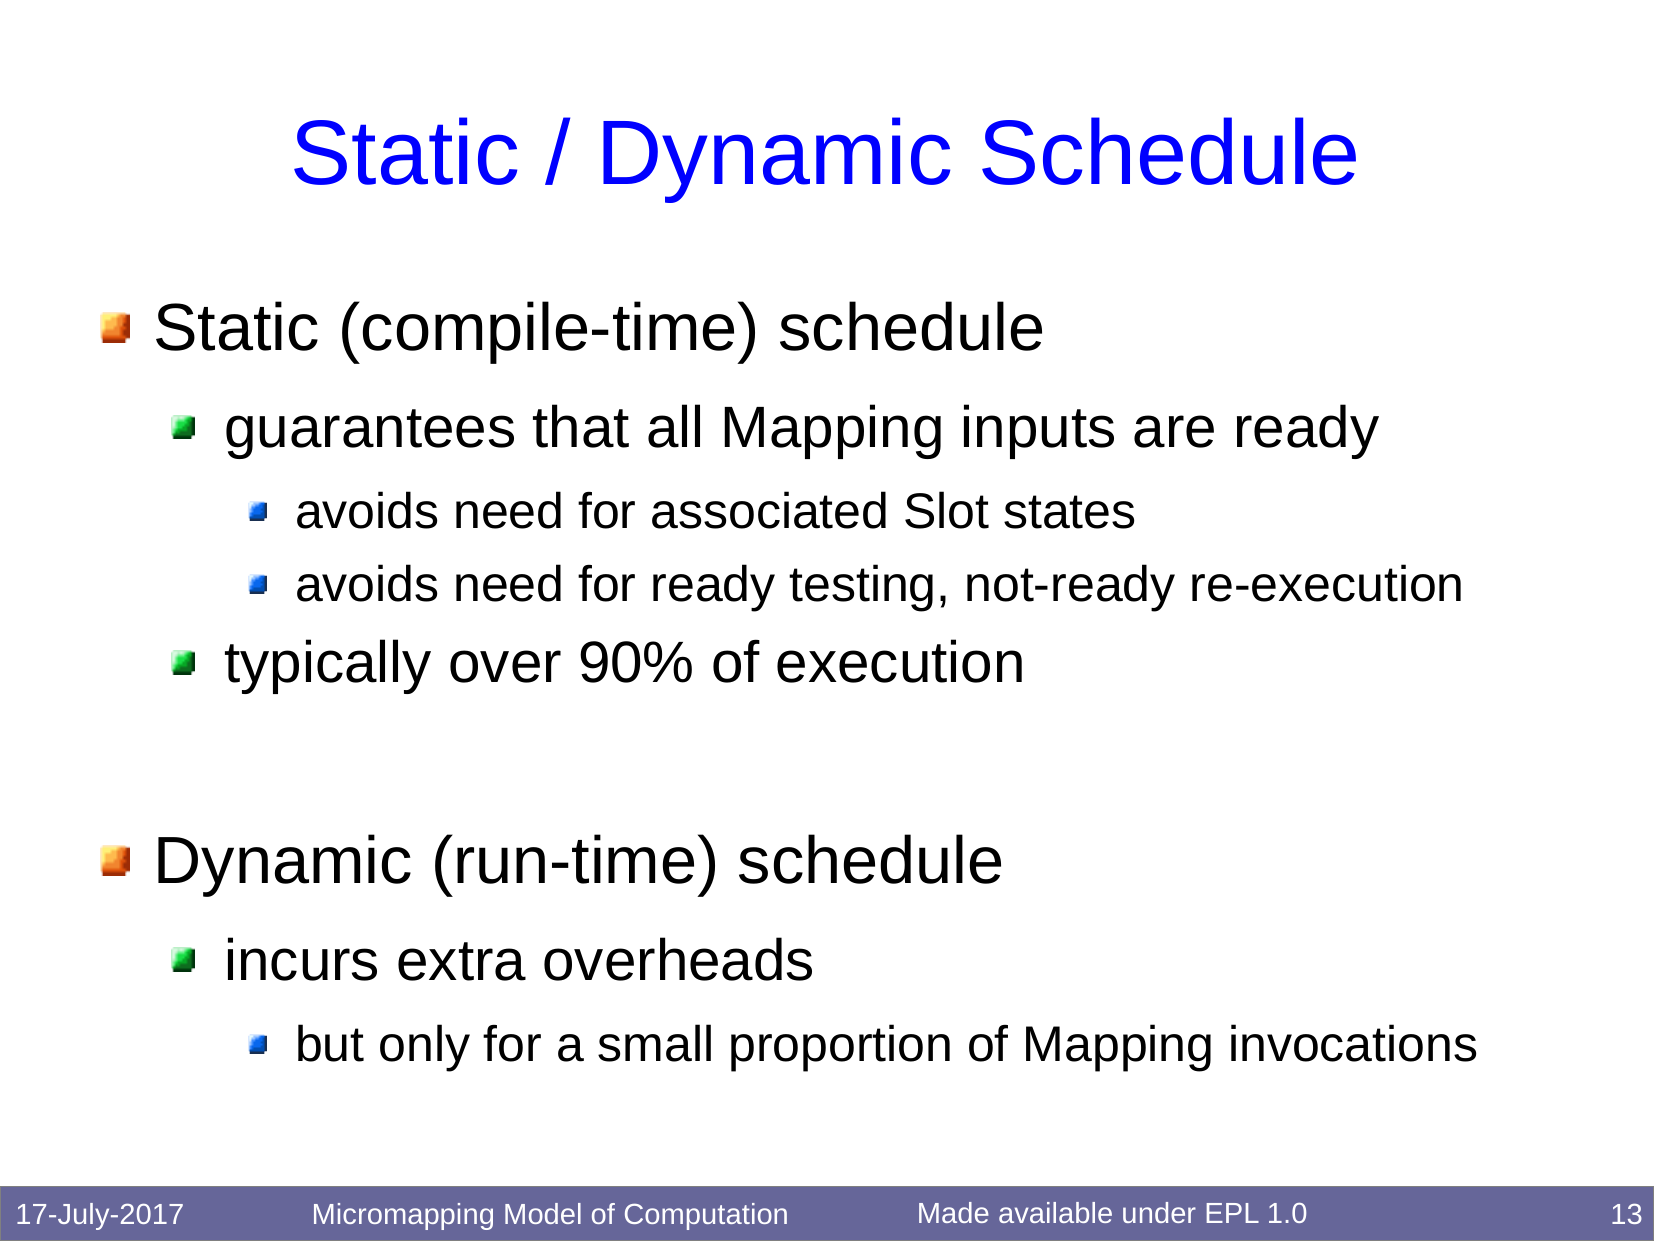

# Static / Dynamic Schedule
Static (compile-time) schedule
guarantees that all Mapping inputs are ready
avoids need for associated Slot states
avoids need for ready testing, not-ready re-execution
typically over 90% of execution
Dynamic (run-time) schedule
incurs extra overheads
but only for a small proportion of Mapping invocations
17-July-2017
Micromapping Model of Computation
13